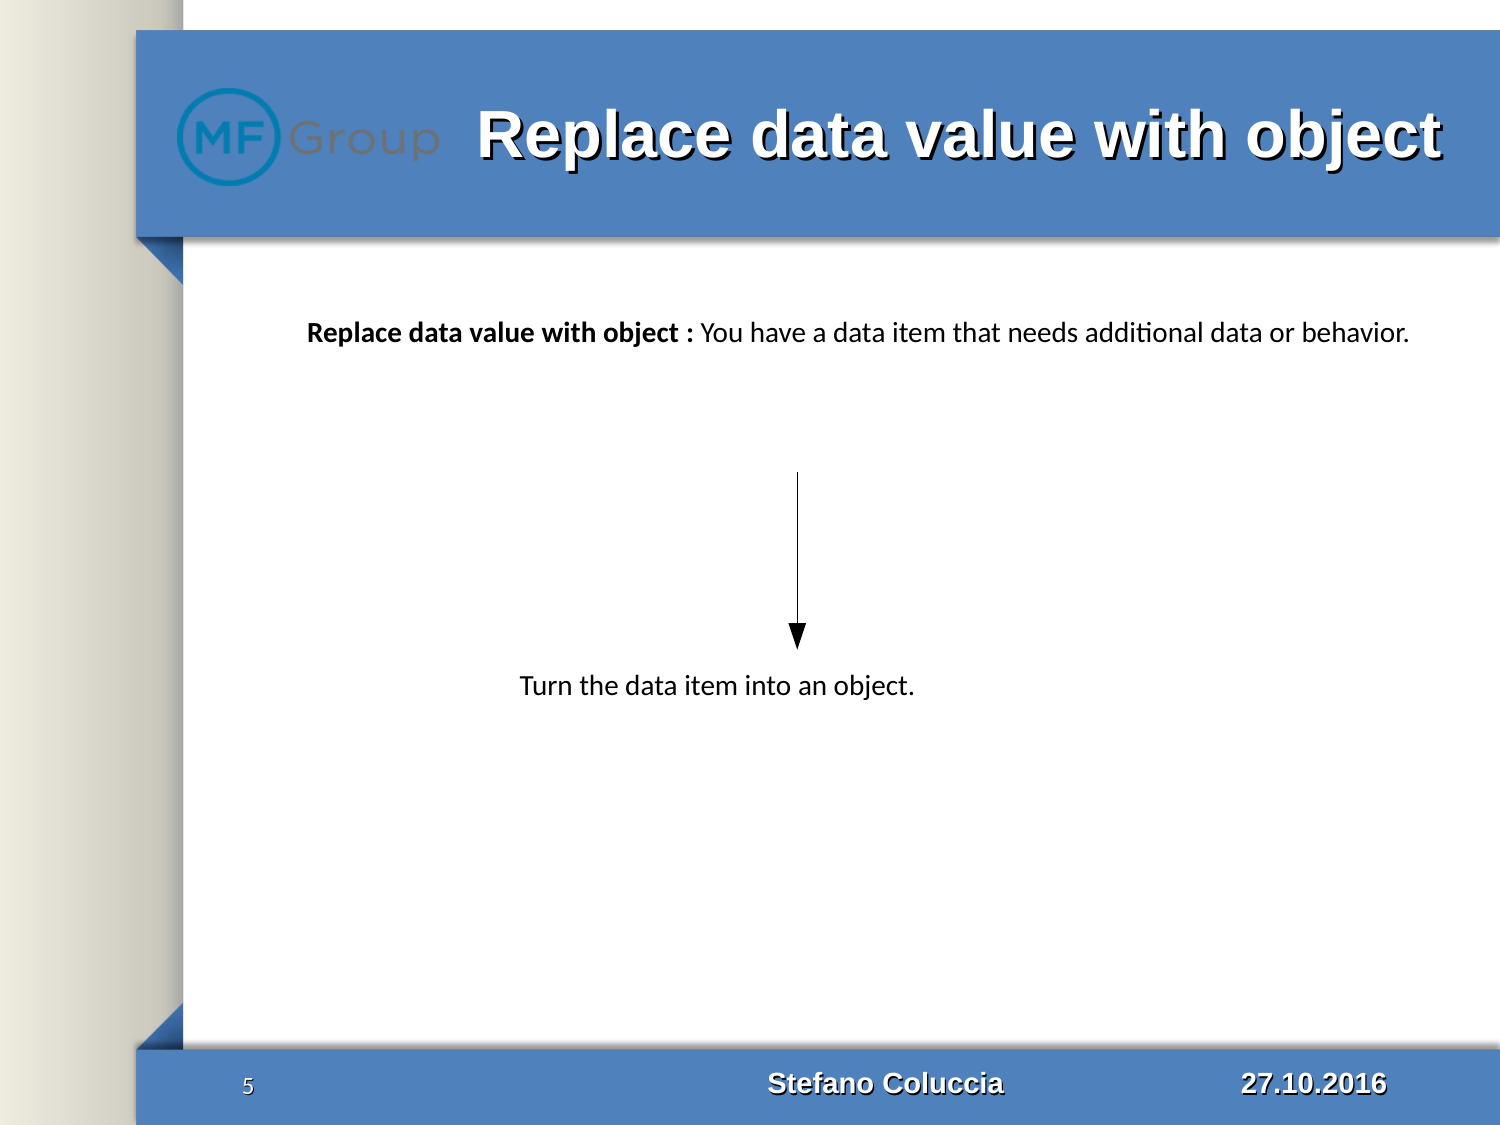

# Replace data value with object
Replace data value with object : You have a data item that needs additional data or behavior.
Turn the data item into an object.
5
Stefano Coluccia
27.10.2016